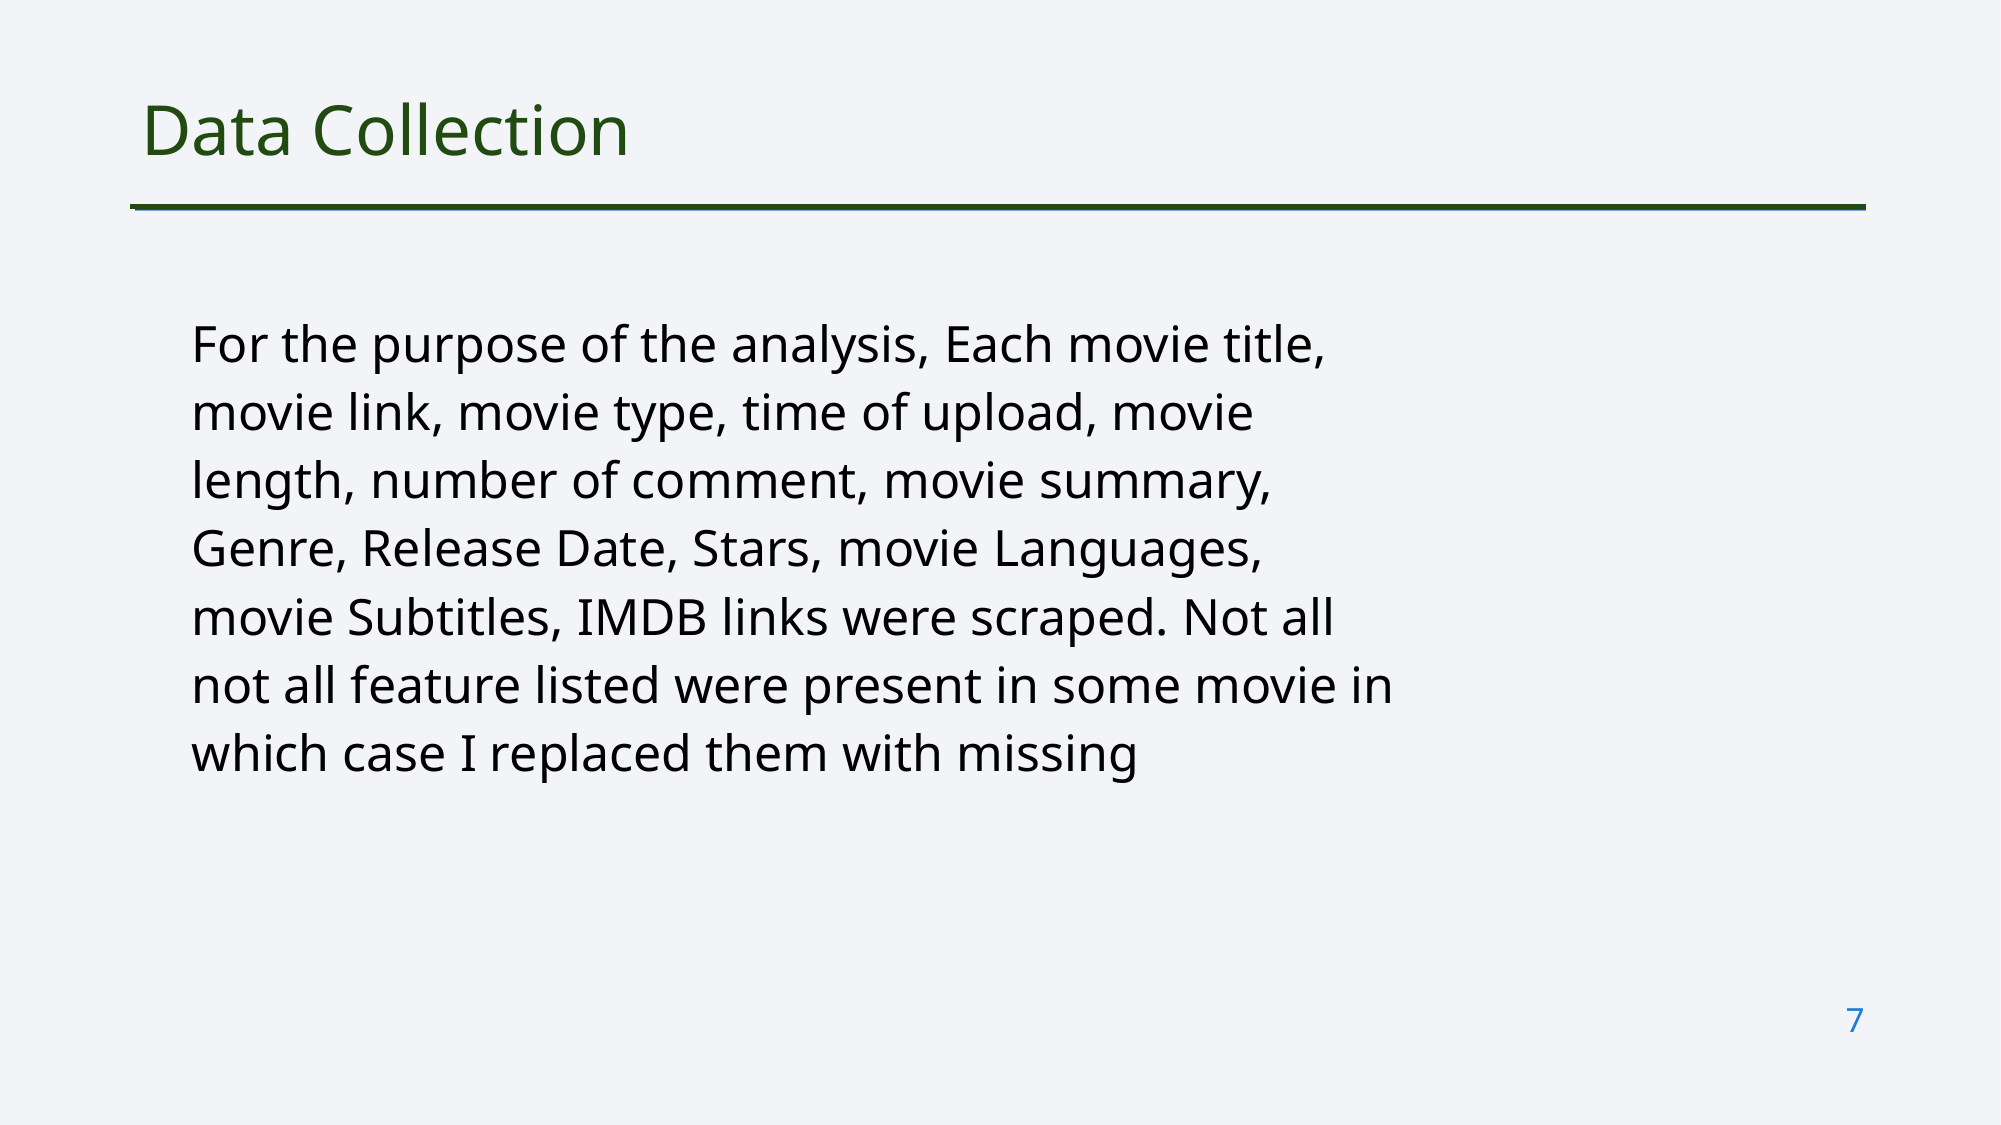

Data Collection
For the purpose of the analysis, Each movie title, movie link, movie type, time of upload, movie length, number of comment, movie summary, Genre, Release Date, Stars, movie Languages, movie Subtitles, IMDB links were scraped. Not all not all feature listed were present in some movie in which case I replaced them with missing